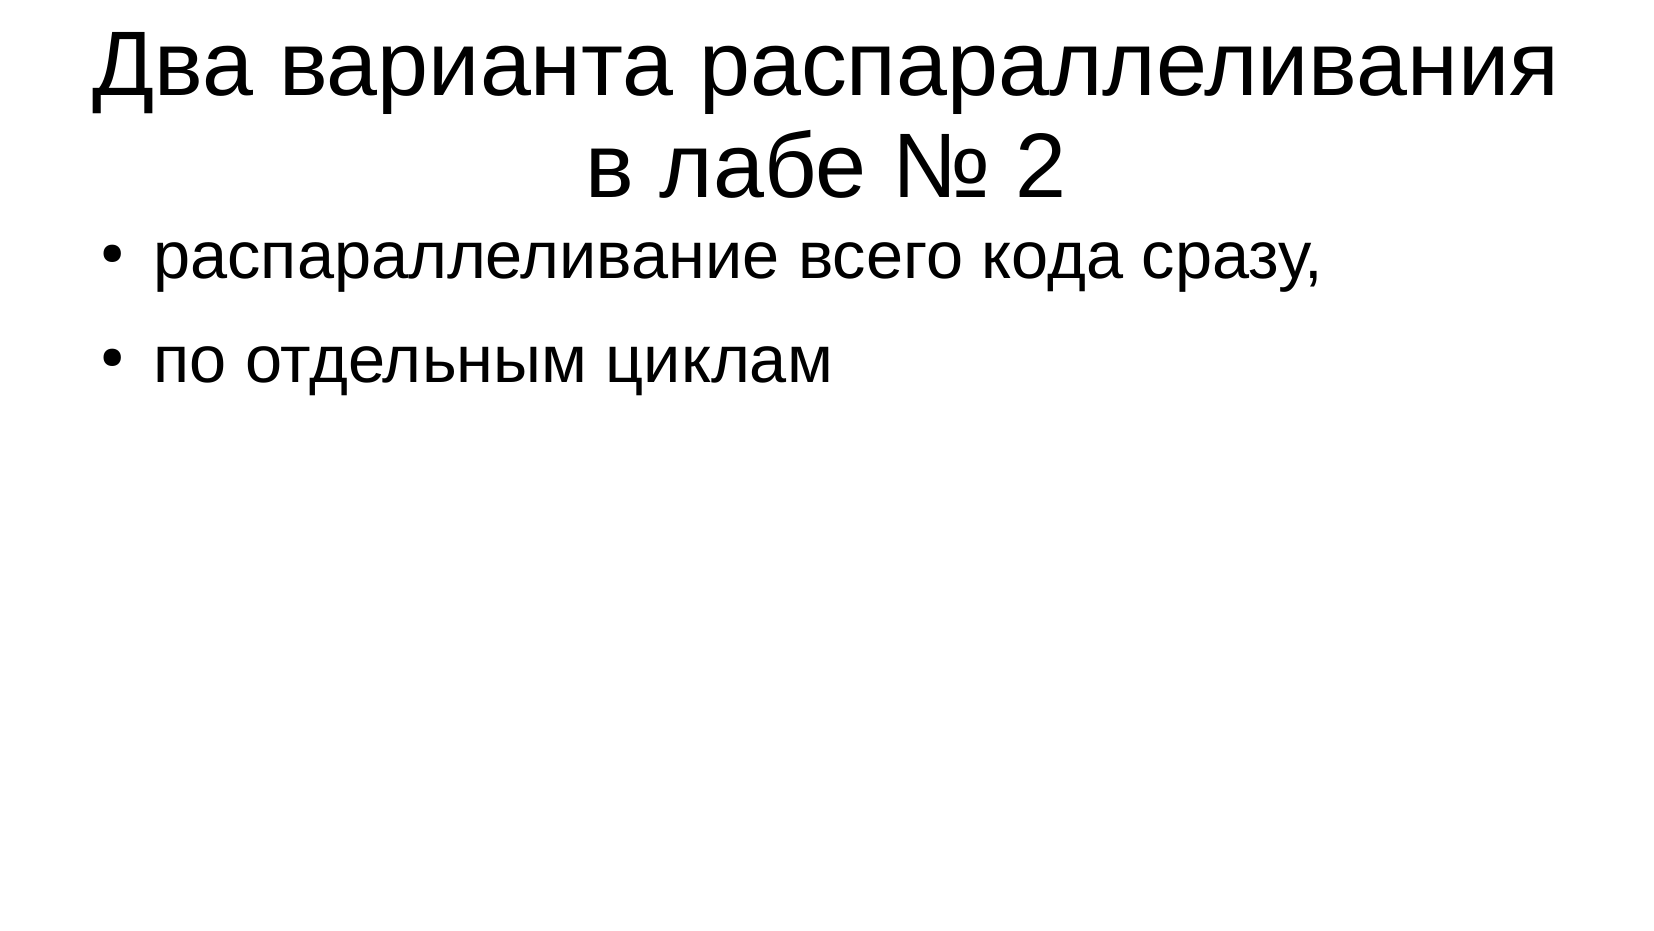

# Два варианта распараллеливания в лабе № 2
распараллеливание всего кода сразу,
по отдельным циклам